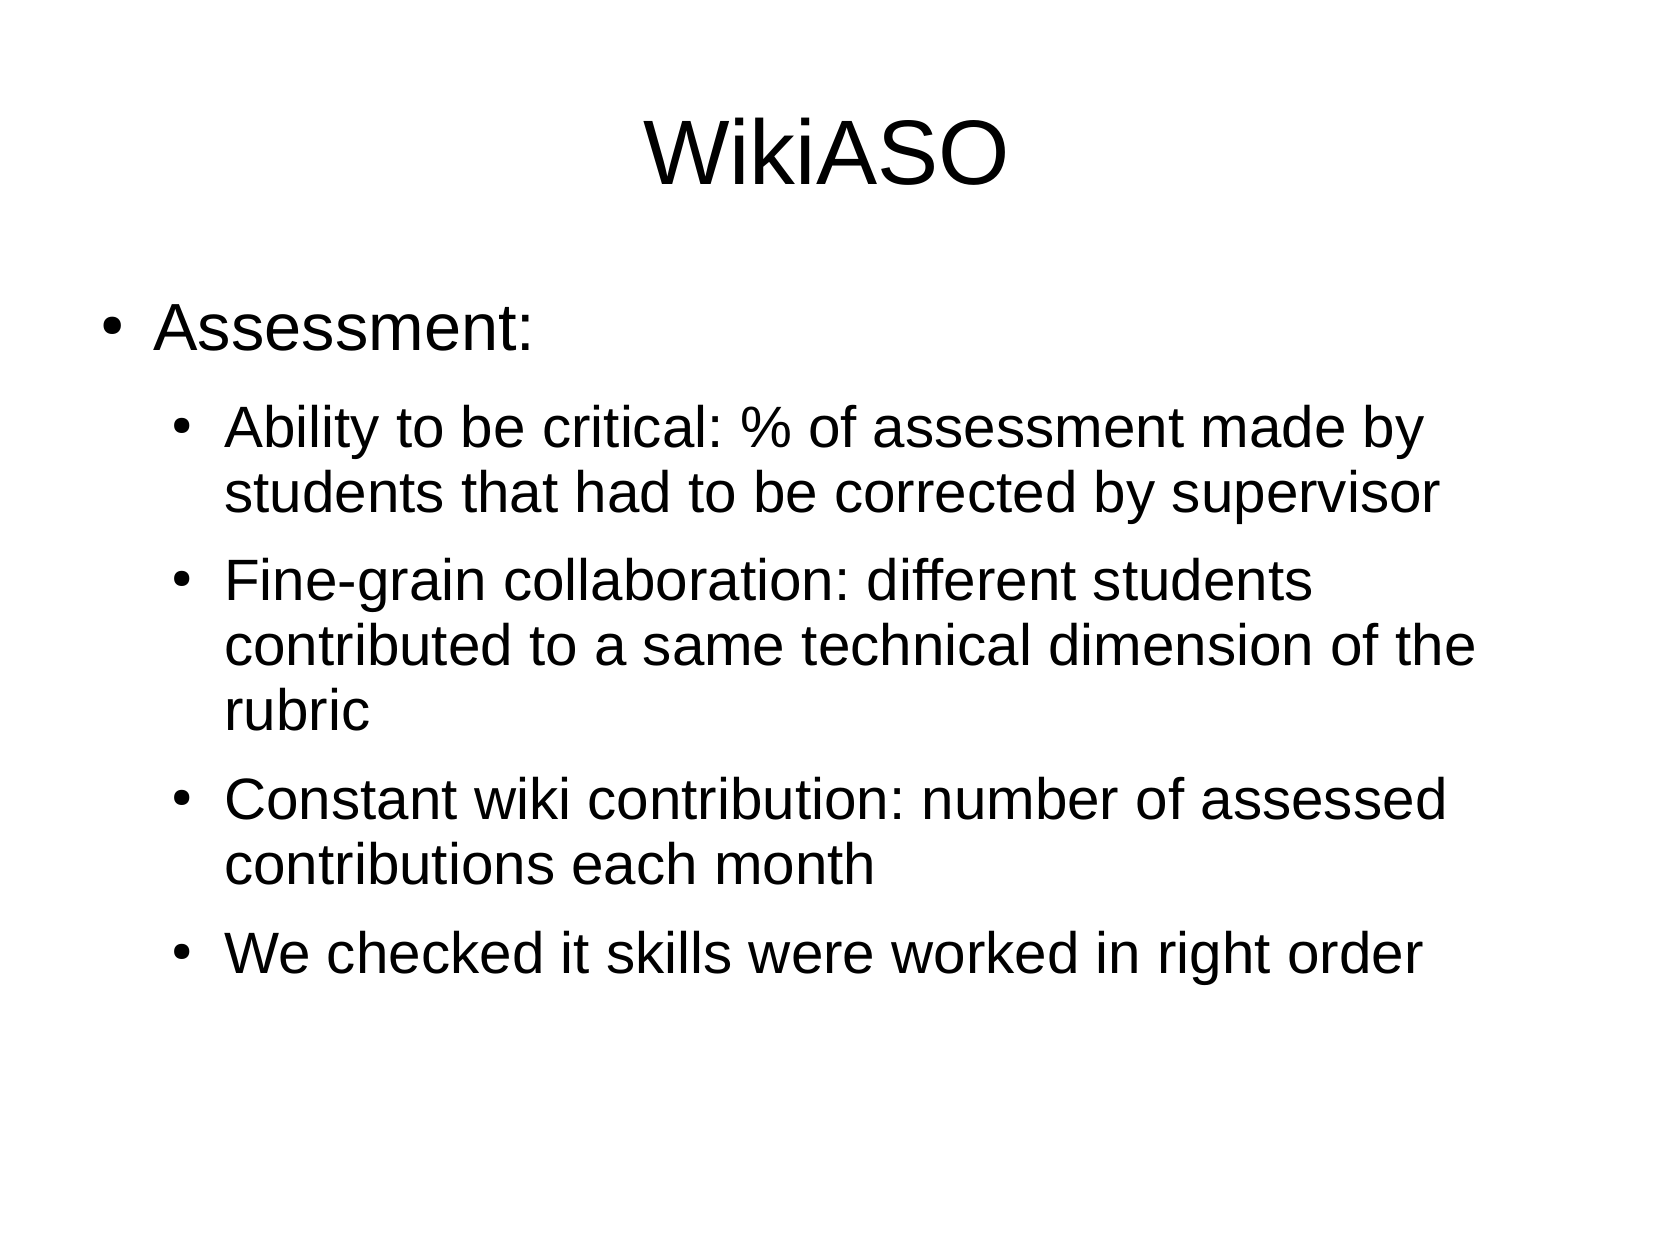

# WikiASO
Assessment:
Ability to be critical: % of assessment made by students that had to be corrected by supervisor
Fine-grain collaboration: different students contributed to a same technical dimension of the rubric
Constant wiki contribution: number of assessed contributions each month
We checked it skills were worked in right order